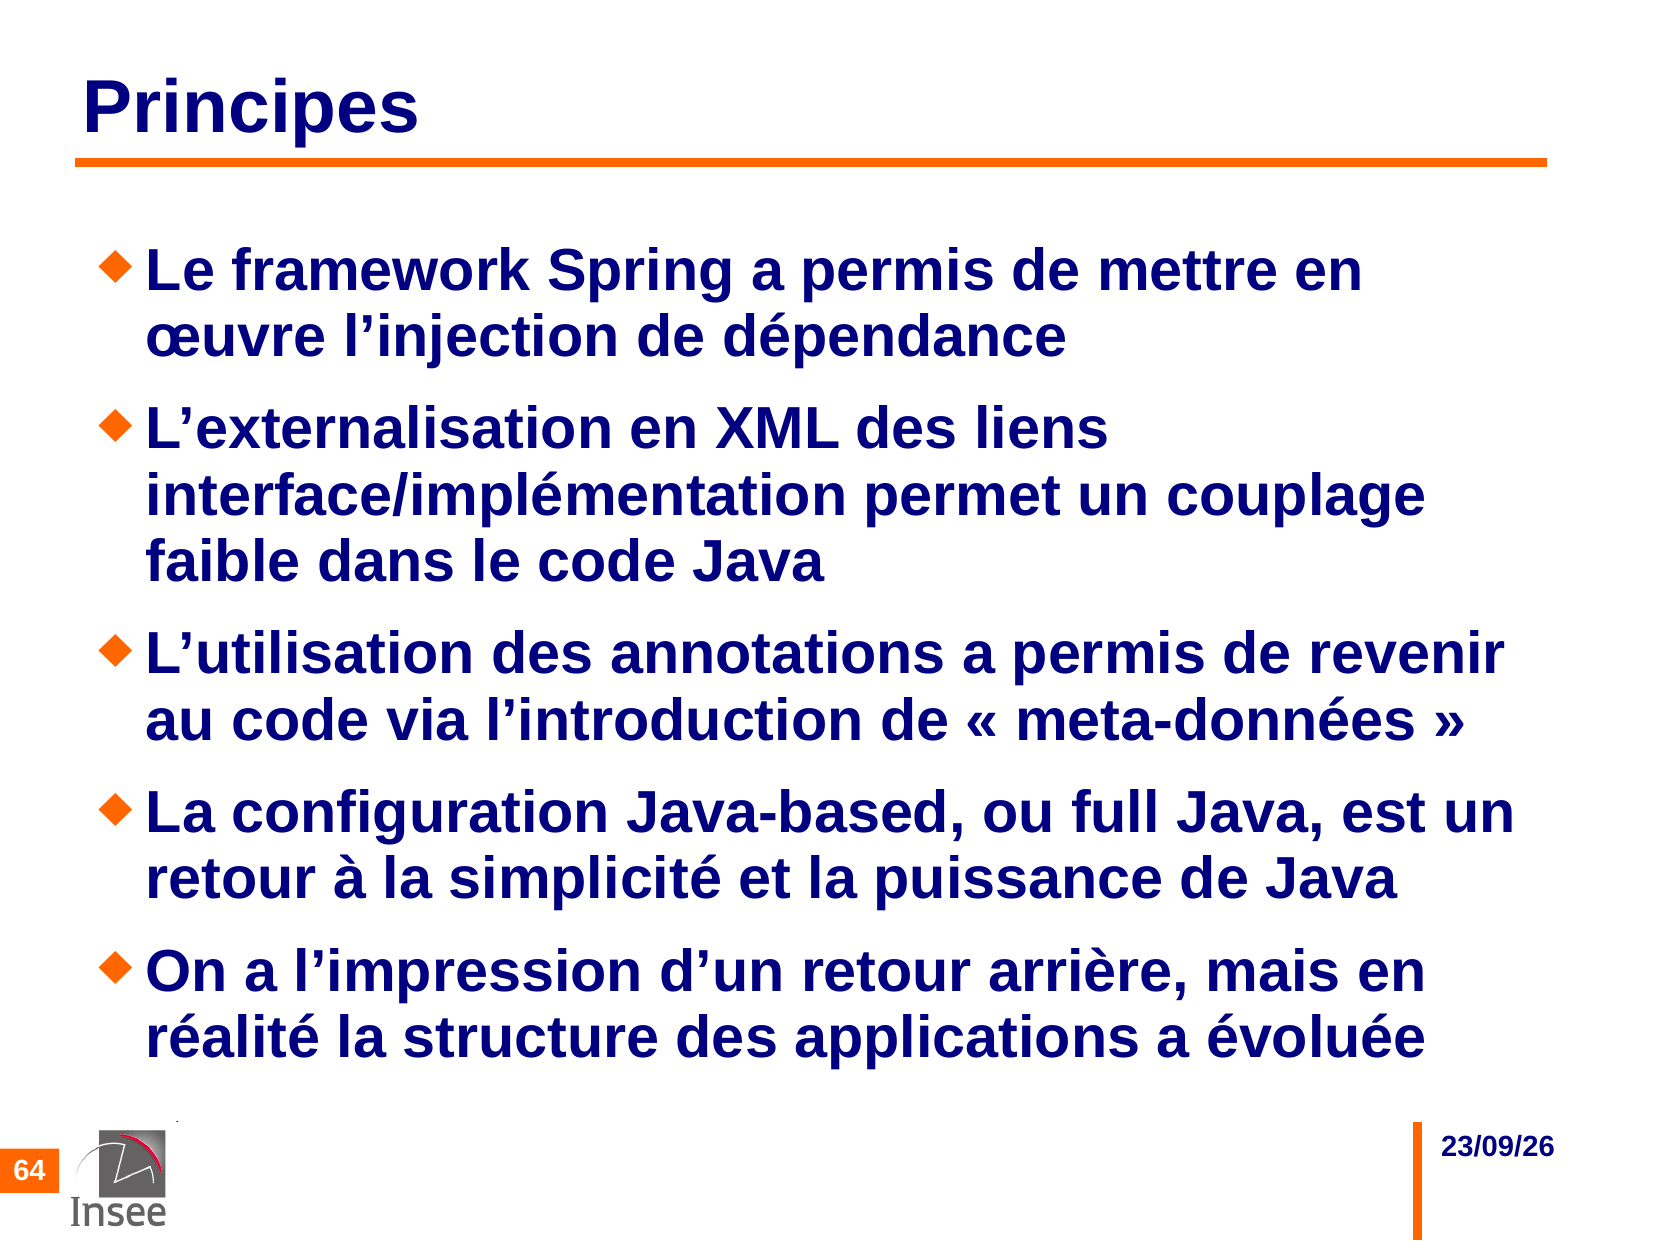

# Principes
Le framework Spring a permis de mettre en œuvre l’injection de dépendance
L’externalisation en XML des liens interface/implémentation permet un couplage faible dans le code Java
L’utilisation des annotations a permis de revenir au code via l’introduction de « meta-données »
La configuration Java-based, ou full Java, est un retour à la simplicité et la puissance de Java
On a l’impression d’un retour arrière, mais en réalité la structure des applications a évoluée
64